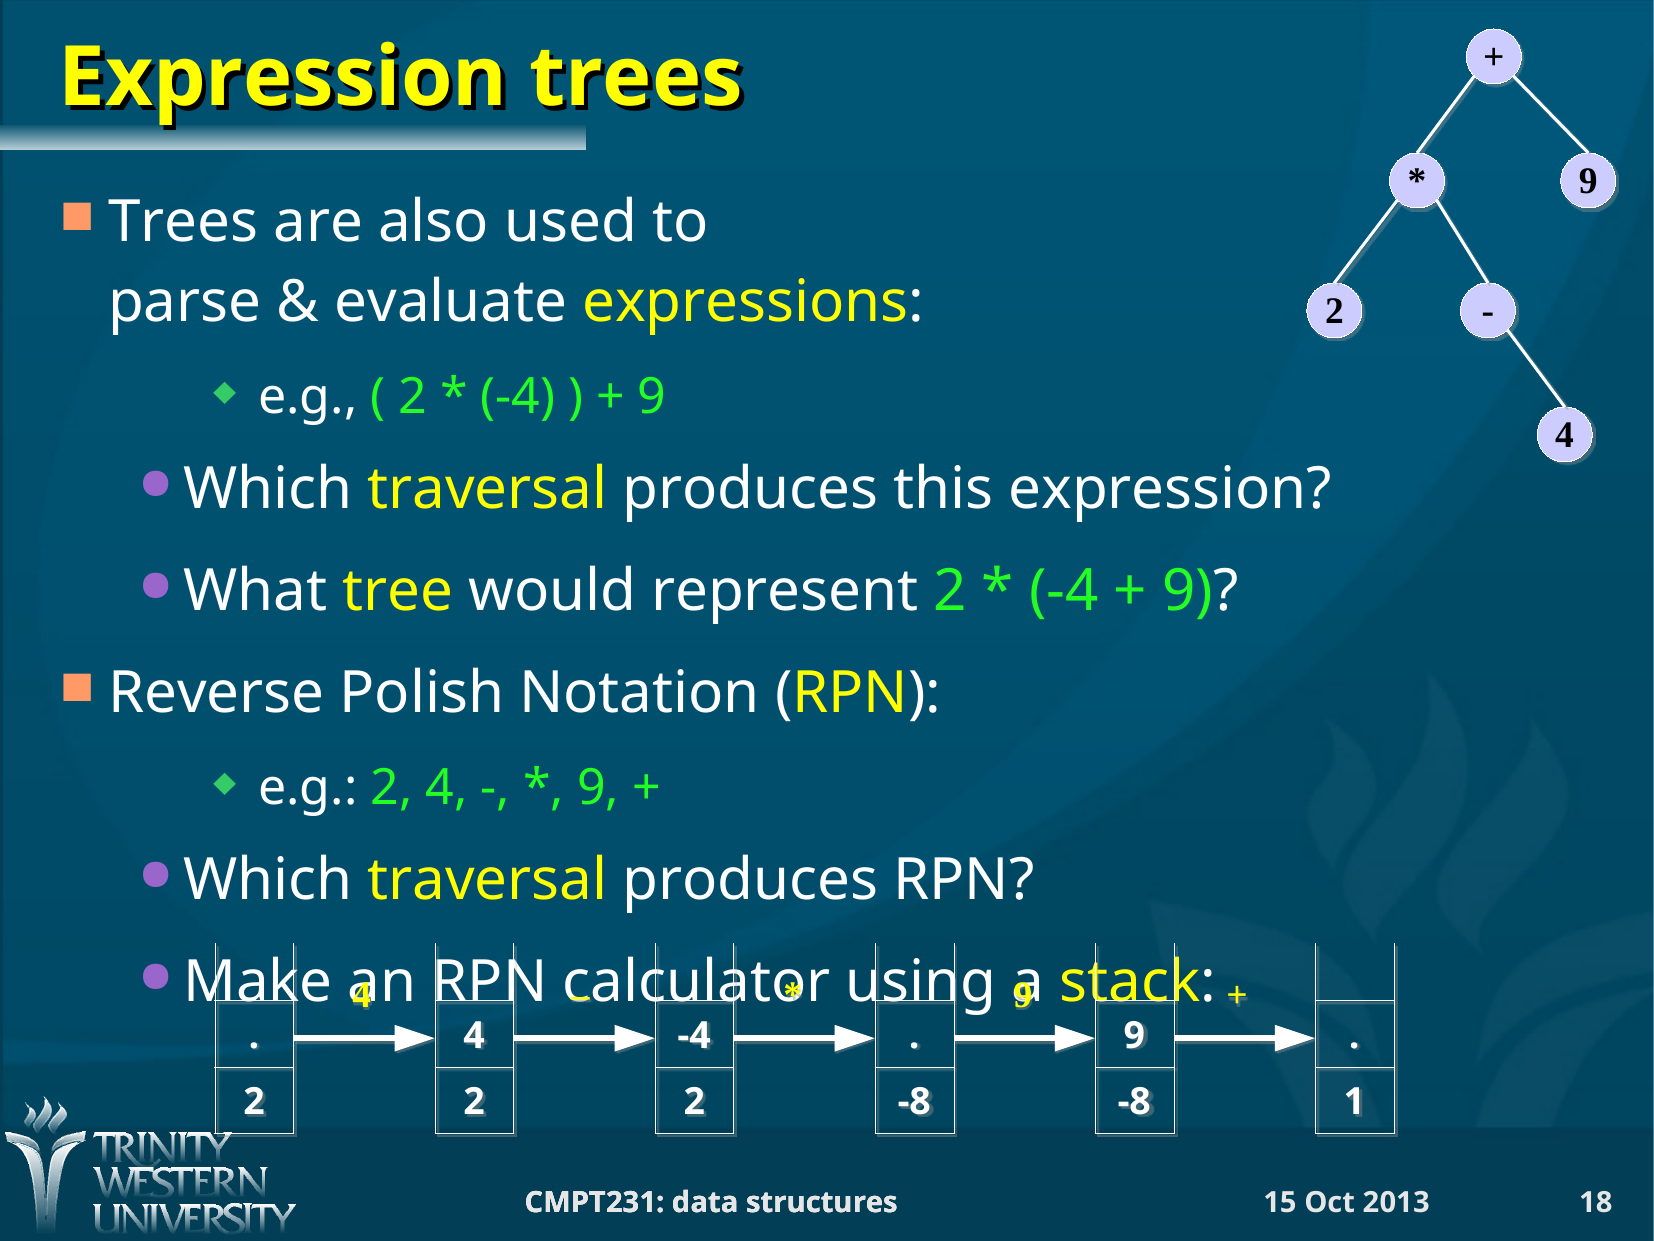

# Expression trees
+
*
9
Trees are also used to
parse & evaluate expressions:
e.g., ( 2 * (-4) ) + 9
Which traversal produces this expression?
What tree would represent 2 * (-4 + 9)?
Reverse Polish Notation (RPN):
e.g.: 2, 4, -, *, 9, +
Which traversal produces RPN?
Make an RPN calculator using a stack:
2
-
4
| |
| --- |
| . |
| 2 |
| |
| --- |
| 4 |
| 2 |
| |
| --- |
| -4 |
| 2 |
| |
| --- |
| . |
| -8 |
| |
| --- |
| 9 |
| -8 |
| |
| --- |
| . |
| 1 |
4
–
*
9
+
CMPT231: data structures
15 Oct 2013
18